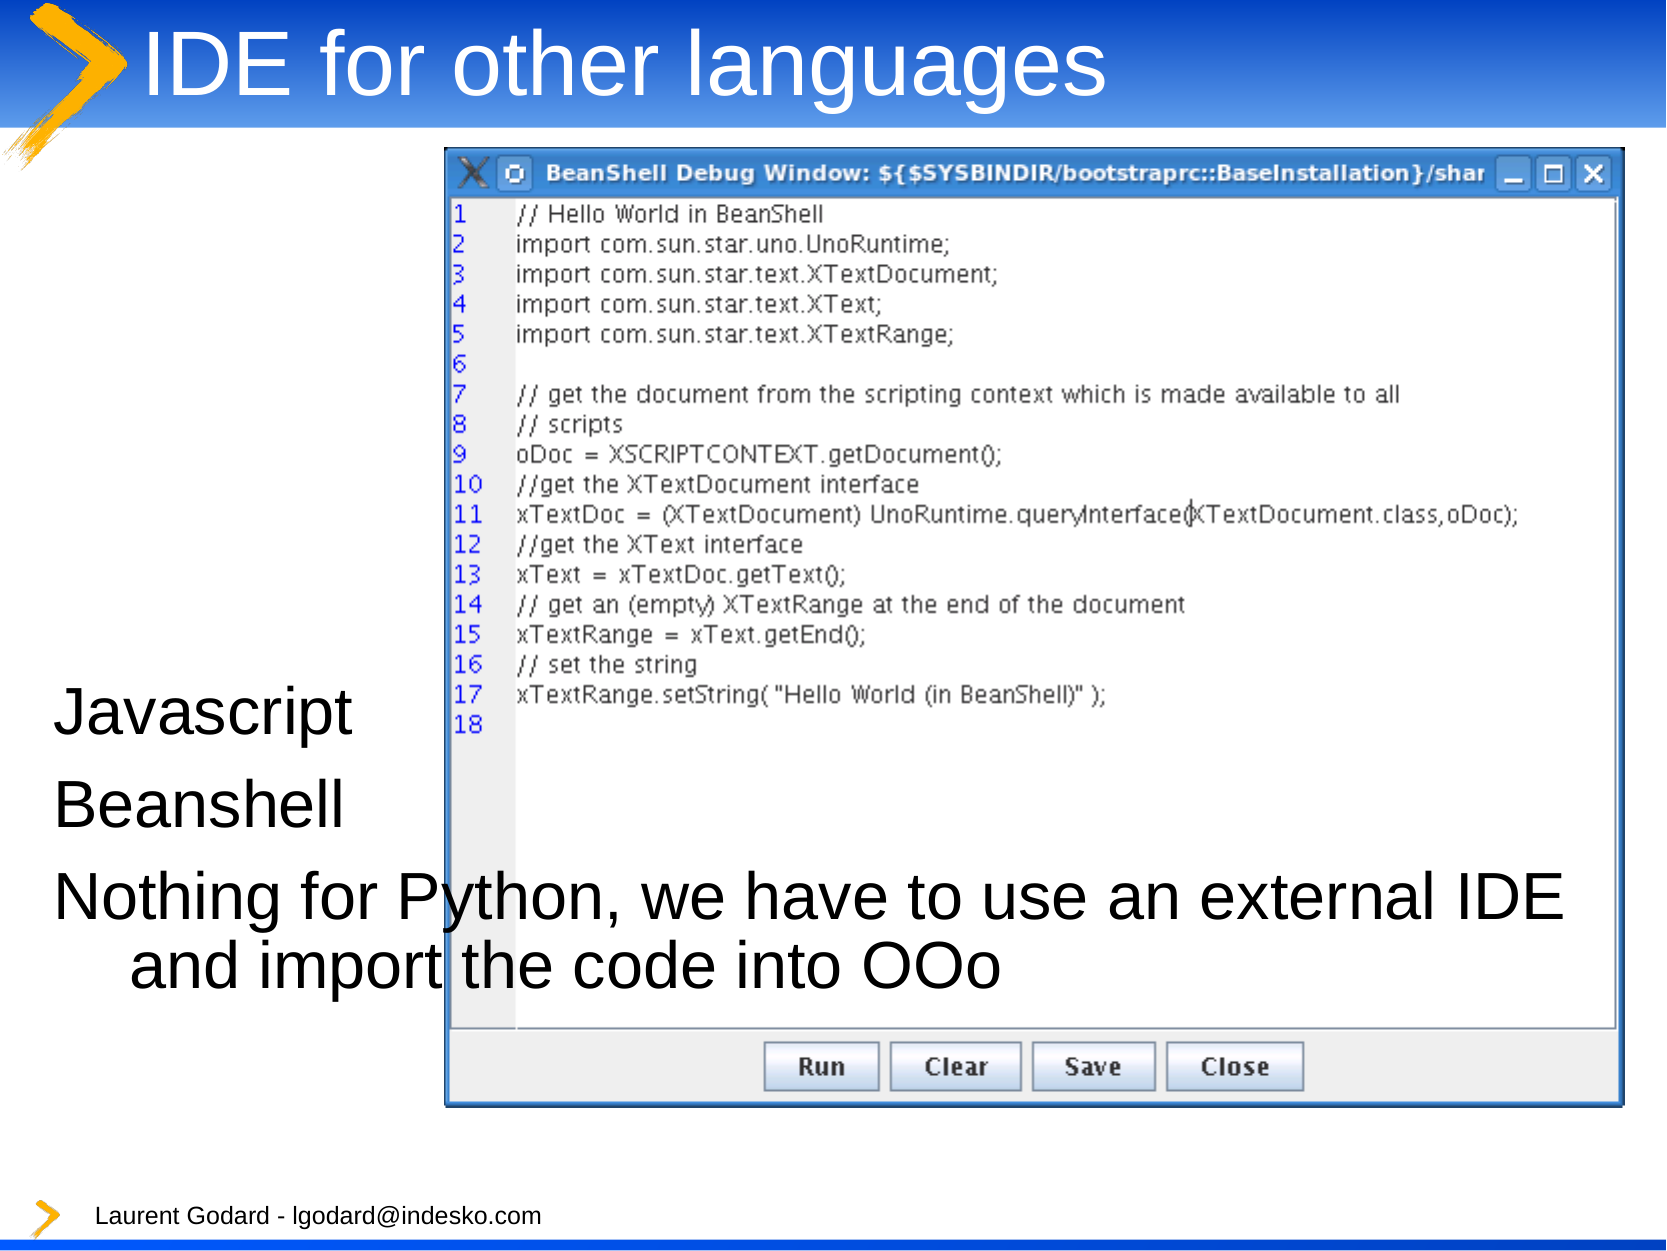

# IDE for other languages
Javascript
Beanshell
Nothing for Python, we have to use an external IDE and import the code into OOo